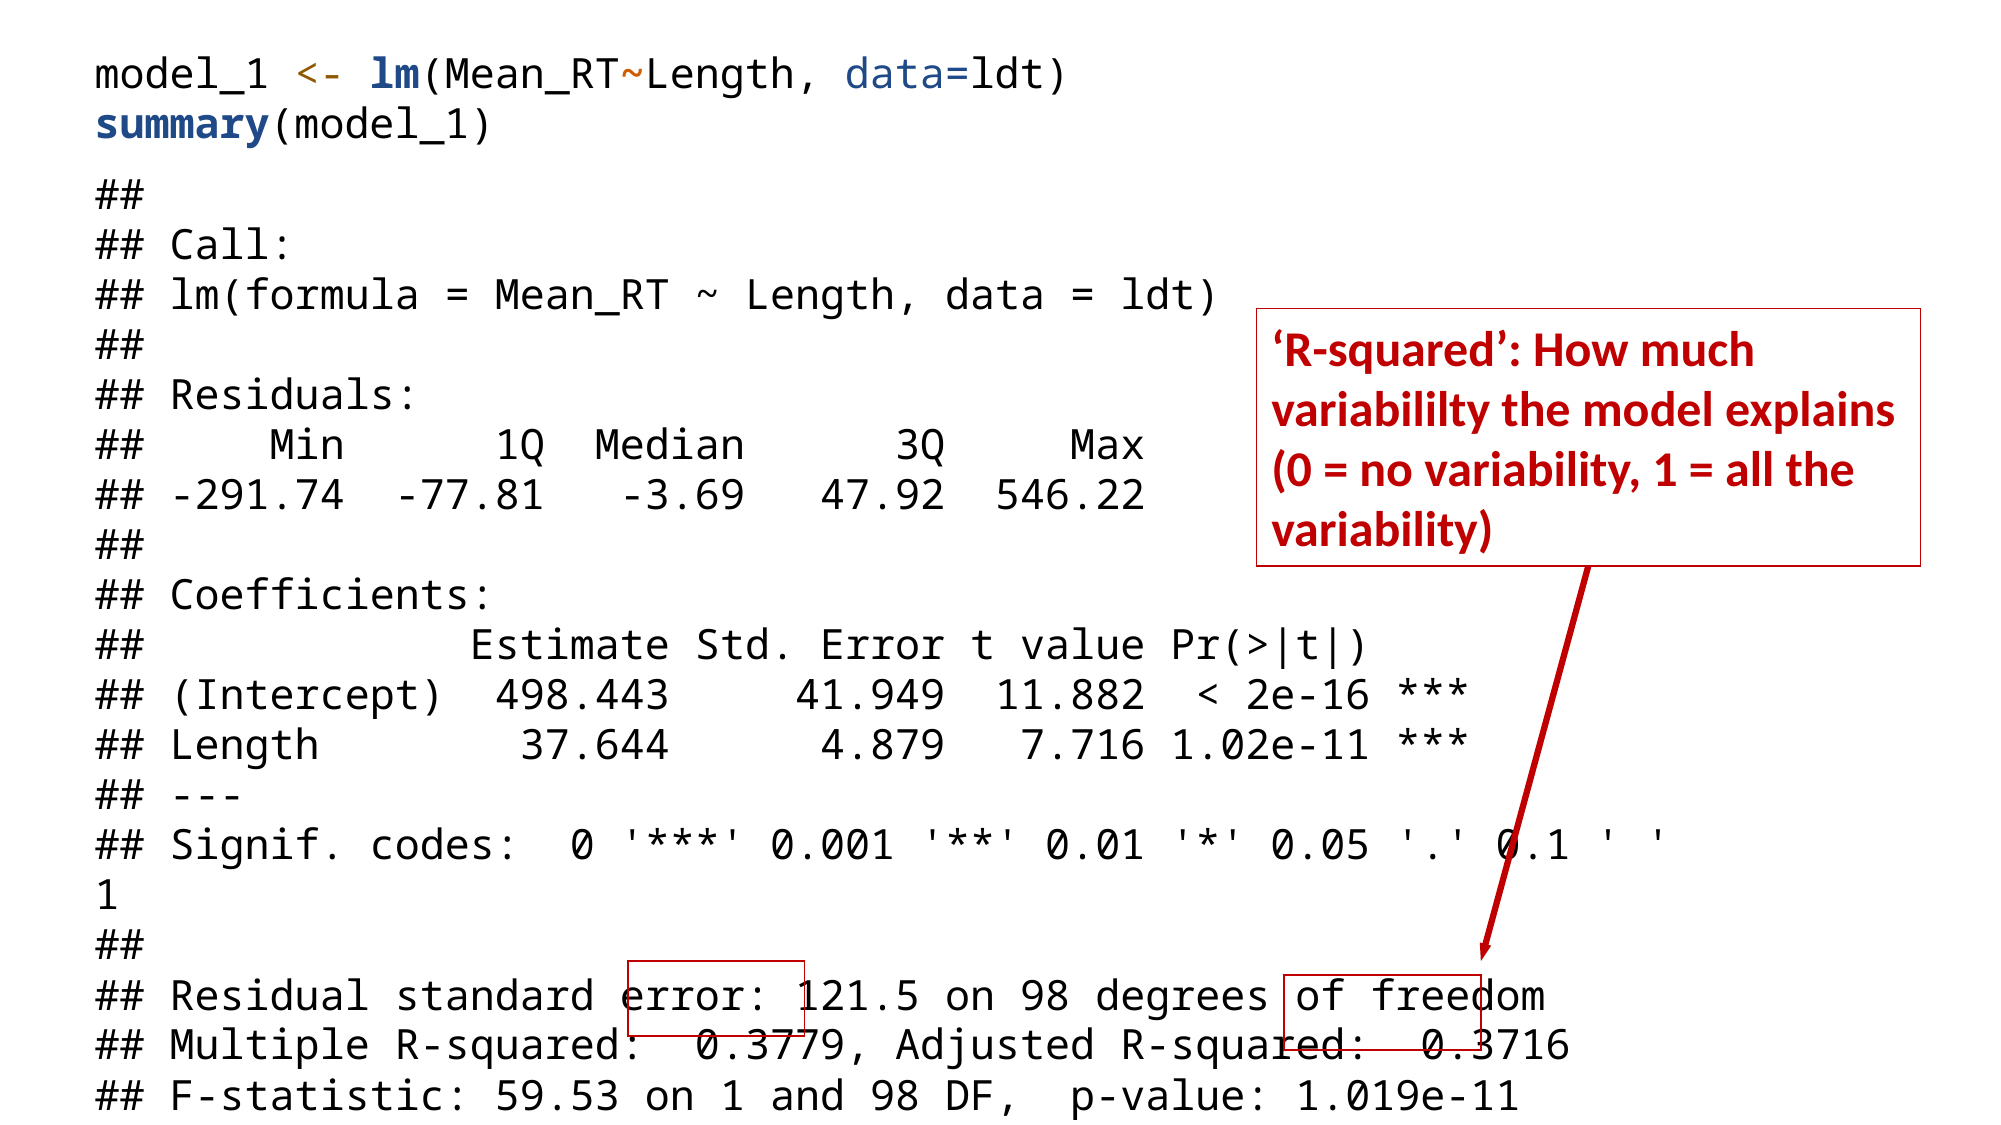

model_1 <- lm(Mean_RT~Length, data=ldt)
summary(model_1)
## ## Call: ## lm(formula = Mean_RT ~ Length, data = ldt) ## ## Residuals: ## Min 1Q Median 3Q Max ## -291.74 -77.81 -3.69 47.92 546.22 ## ## Coefficients: ## Estimate Std. Error t value Pr(>|t|) ## (Intercept) 498.443 41.949 11.882 < 2e-16 *** ## Length 37.644 4.879 7.716 1.02e-11 *** ## --- ## Signif. codes: 0 '***' 0.001 '**' 0.01 '*' 0.05 '.' 0.1 ' ' 1 ## ## Residual standard error: 121.5 on 98 degrees of freedom ## Multiple R-squared: 0.3779, Adjusted R-squared: 0.3716 ## F-statistic: 59.53 on 1 and 98 DF, p-value: 1.019e-11
‘R-squared’: How much variabililty the model explains
(0 = no variability, 1 = all the variability)